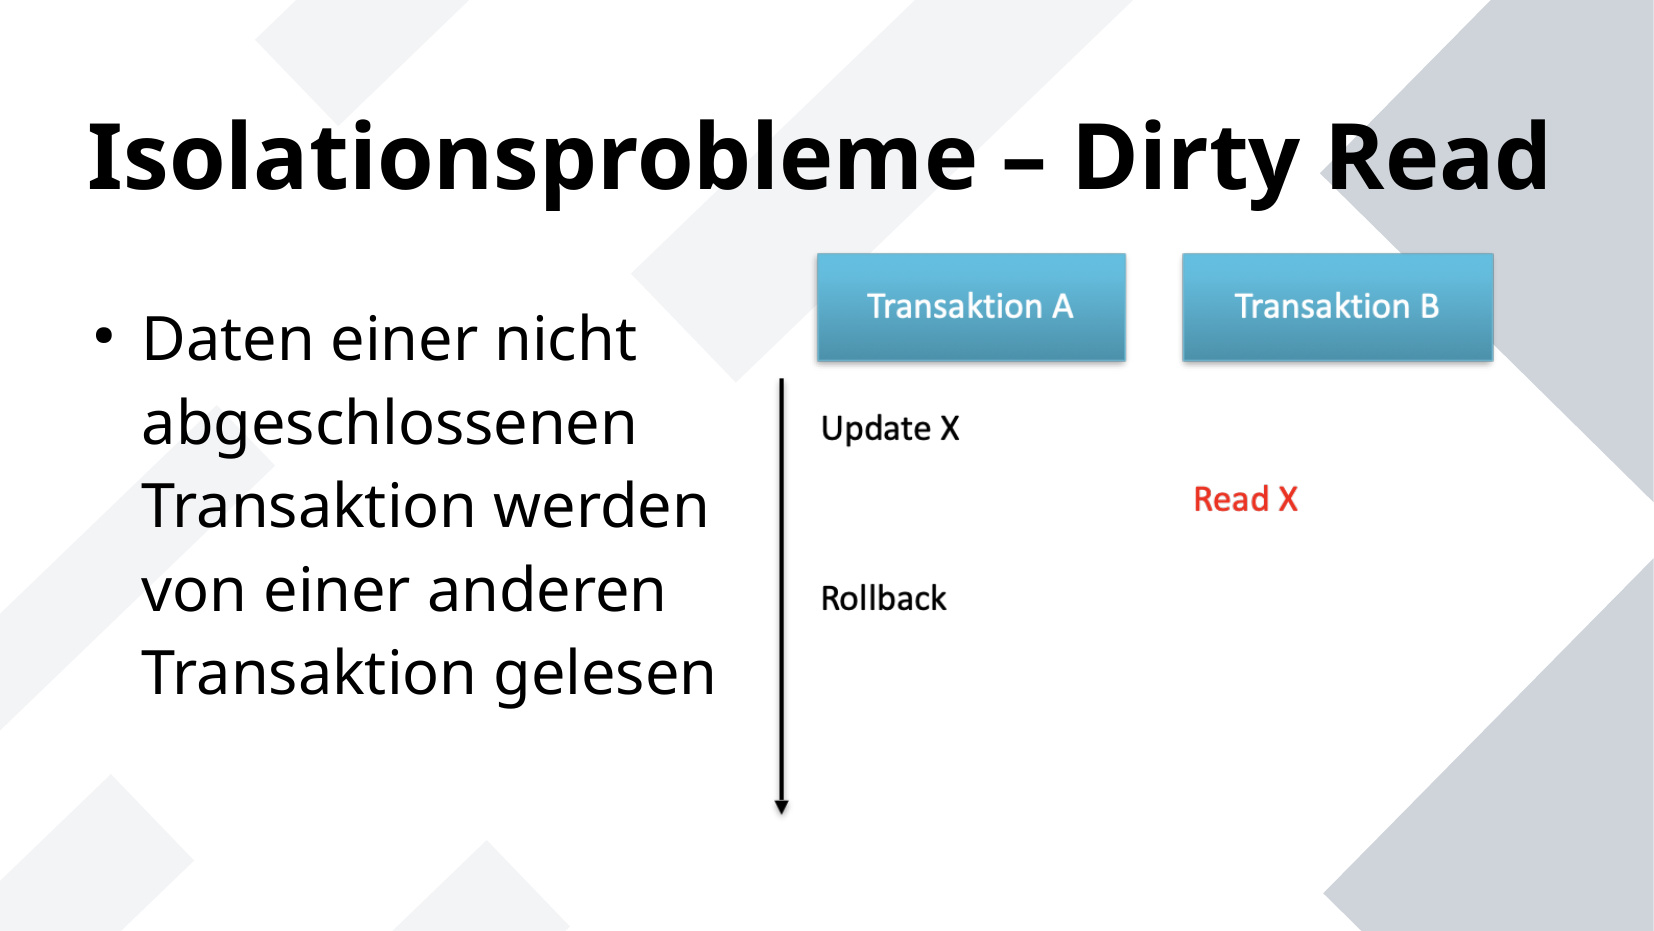

# Isolationsprobleme – Dirty Read
Daten einer nicht abgeschlossenen Transaktion werden von einer anderen Transaktion gelesen